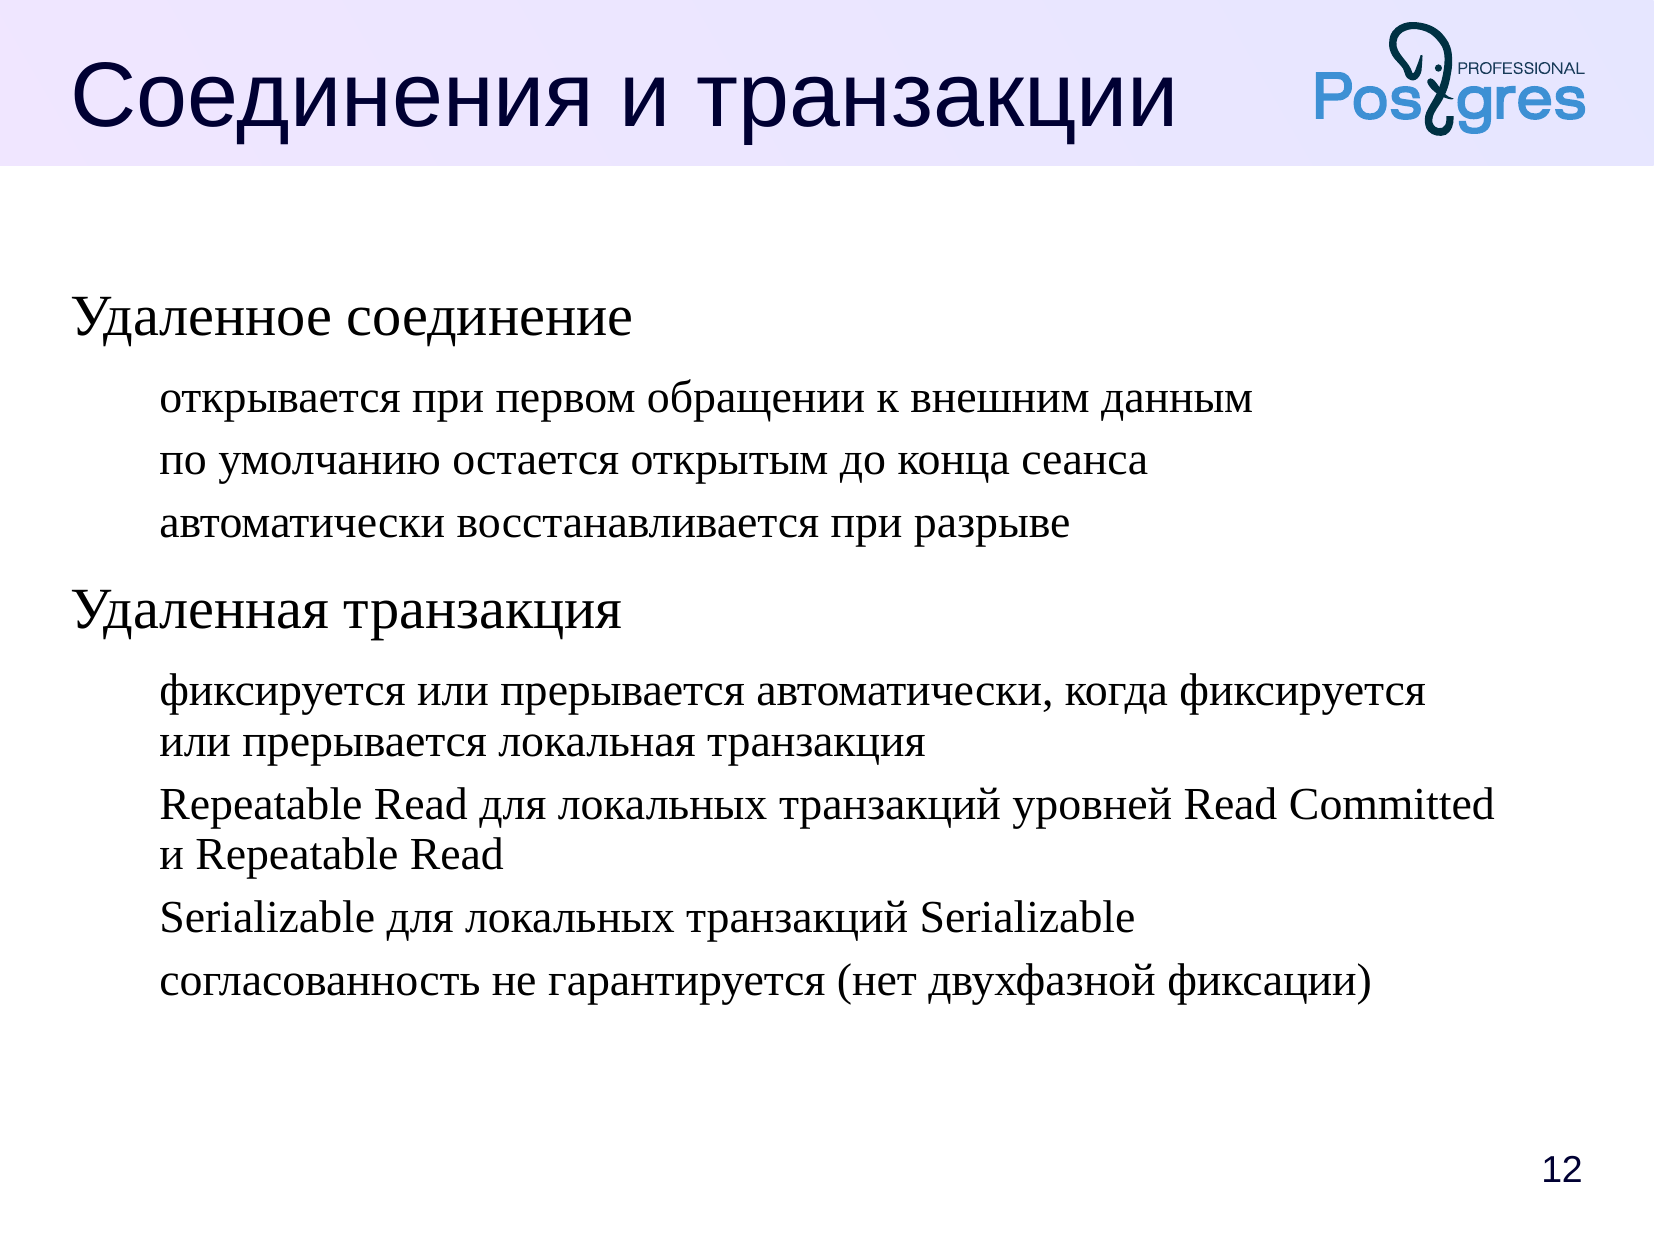

# Соединения и транзакции
Удаленное соединение
открывается при первом обращении к внешним данным
по умолчанию остается открытым до конца сеанса
автоматически восстанавливается при разрыве
Удаленная транзакция
фиксируется или прерывается автоматически, когда фиксируется
или прерывается локальная транзакция
Repeatable Read для локальных транзакций уровней Read Committed
и Repeatable Read
Serializable для локальных транзакций Serializable
согласованность не гарантируется (нет двухфазной фиксации)